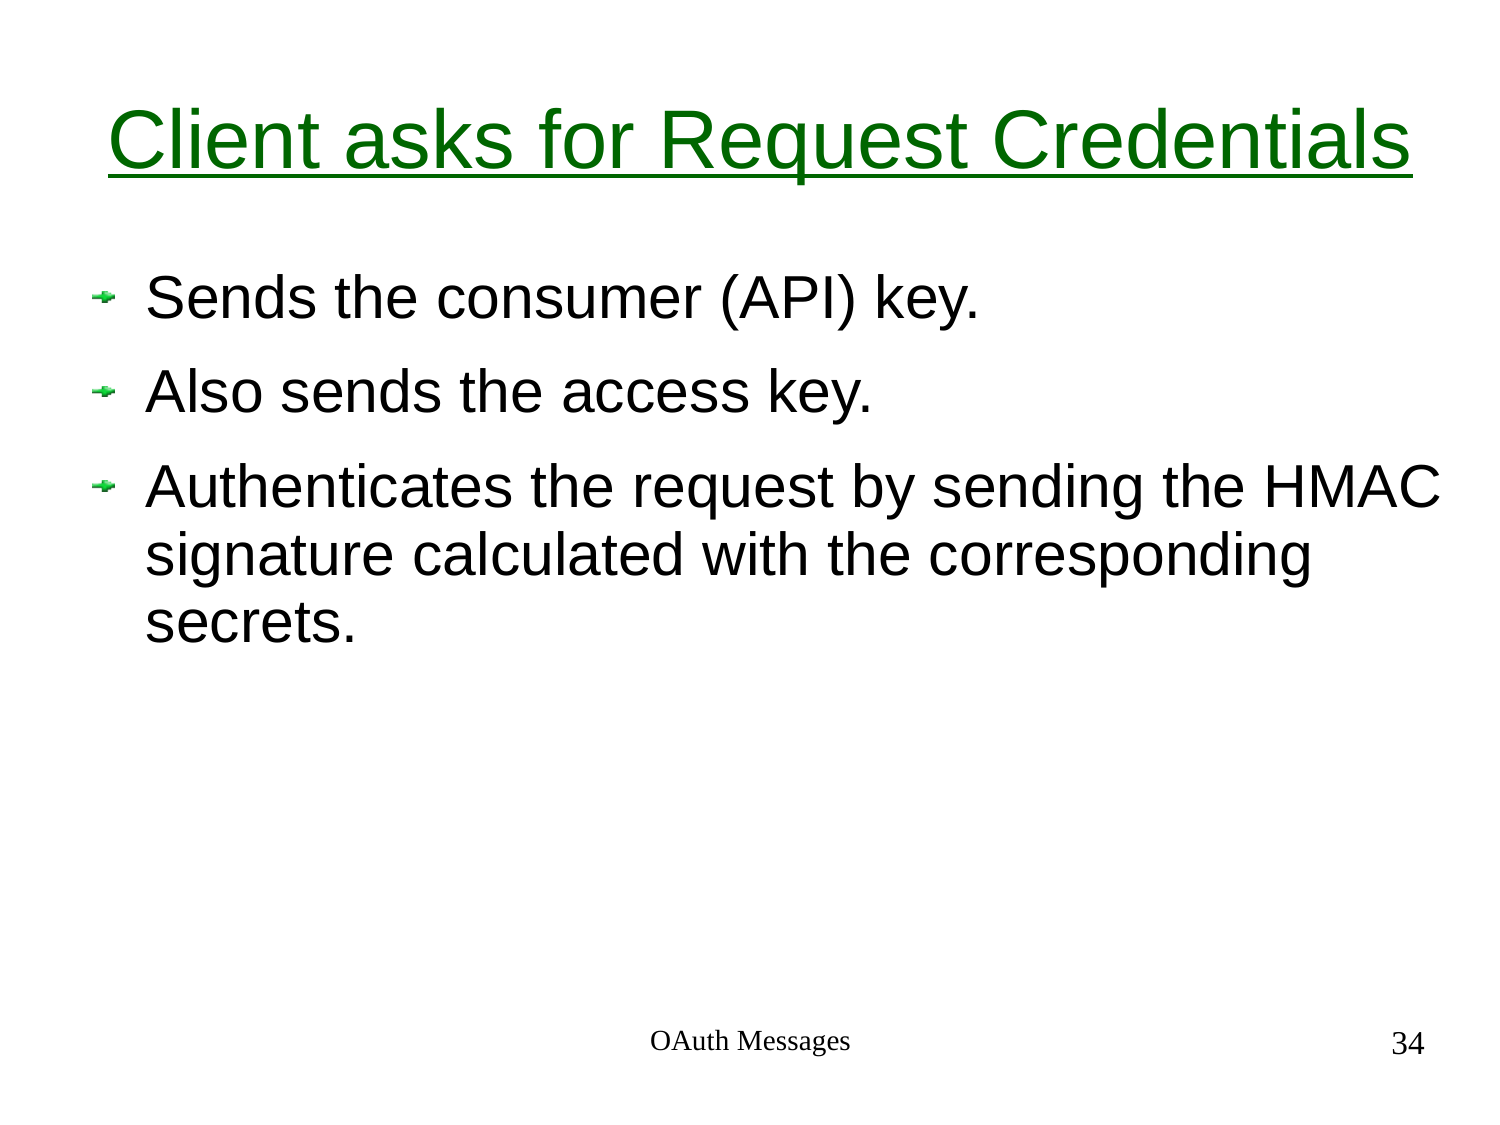

# Client asks for Request Credentials
Sends the consumer (API) key.
Also sends the access key.
Authenticates the request by sending the HMAC signature calculated with the corresponding secrets.
OAuth Messages
34